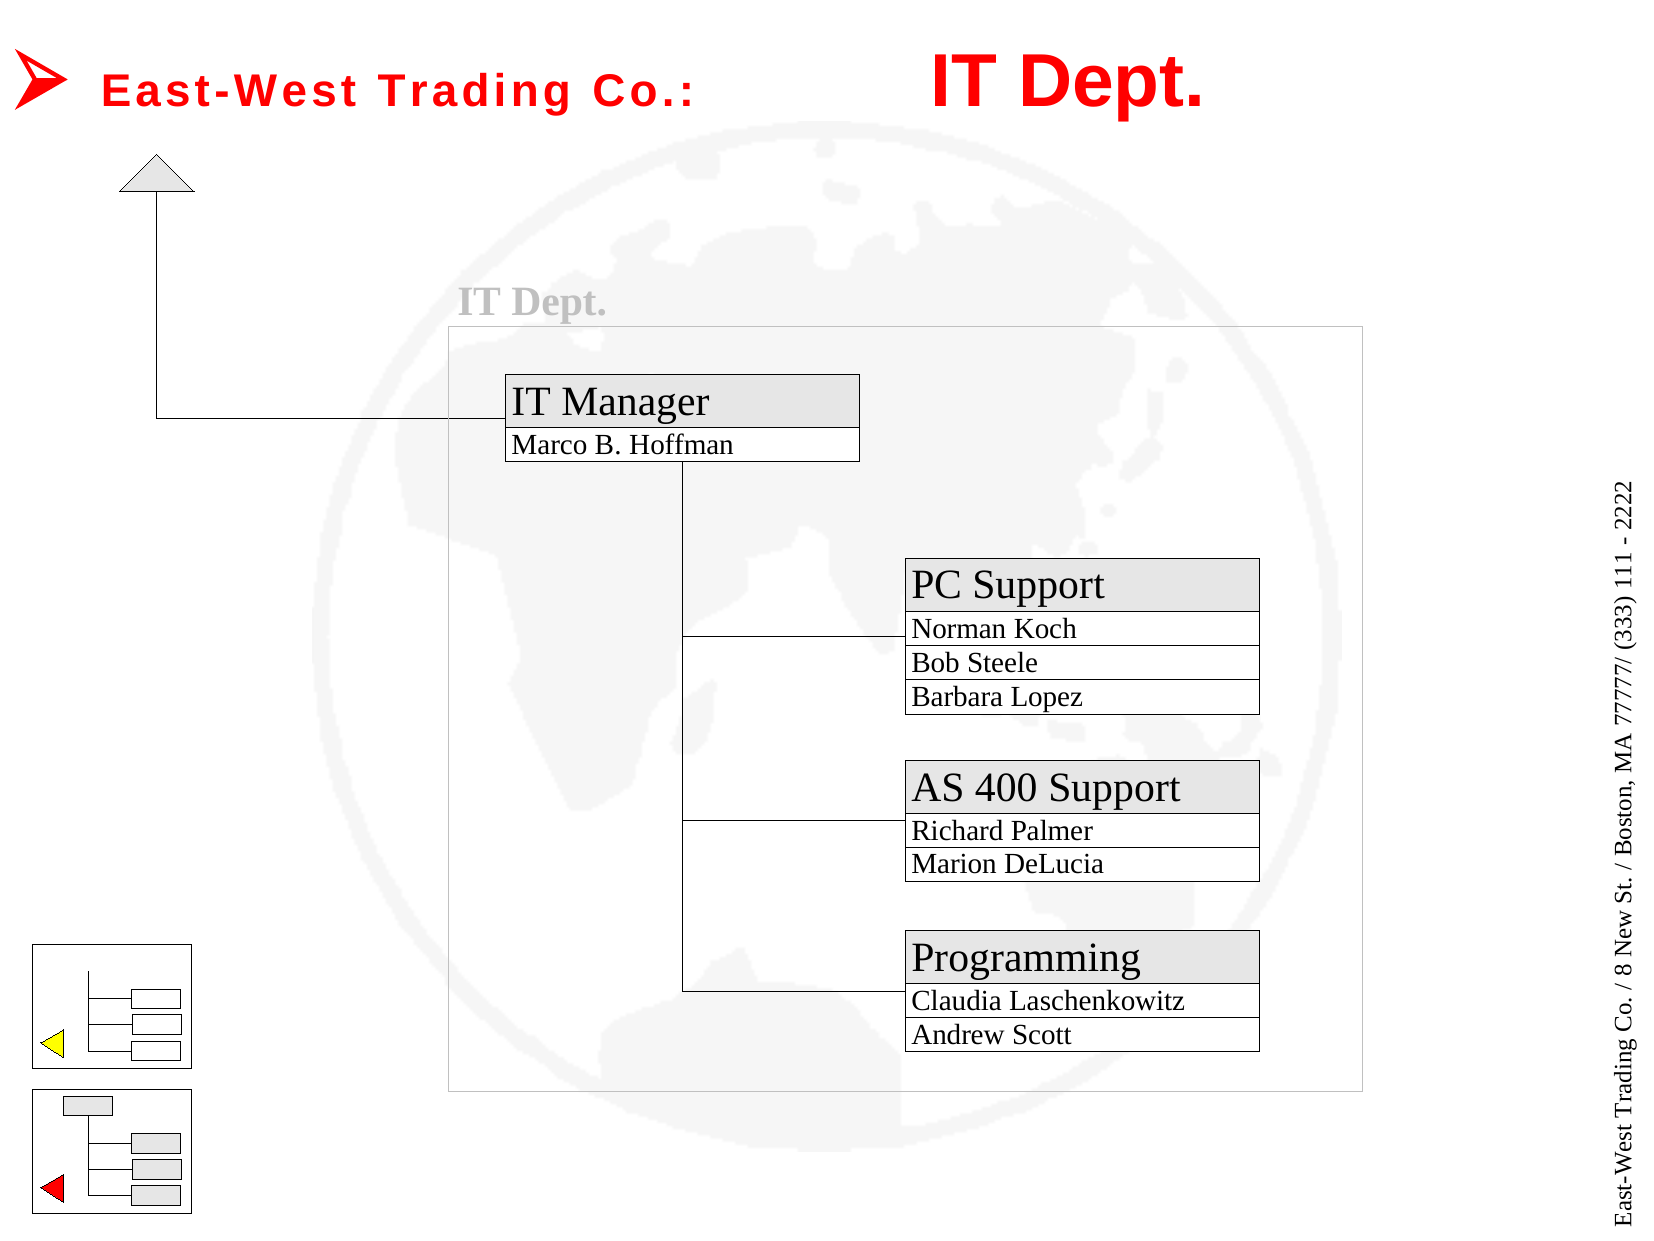

IT Dept.
IT Dept.
IT Manager
Marco B. Hoffman
PC Support
Norman Koch
Bob Steele
Barbara Lopez
AS 400 Support
Richard Palmer
Marion DeLucia
Programming
Claudia Laschenkowitz
Andrew Scott